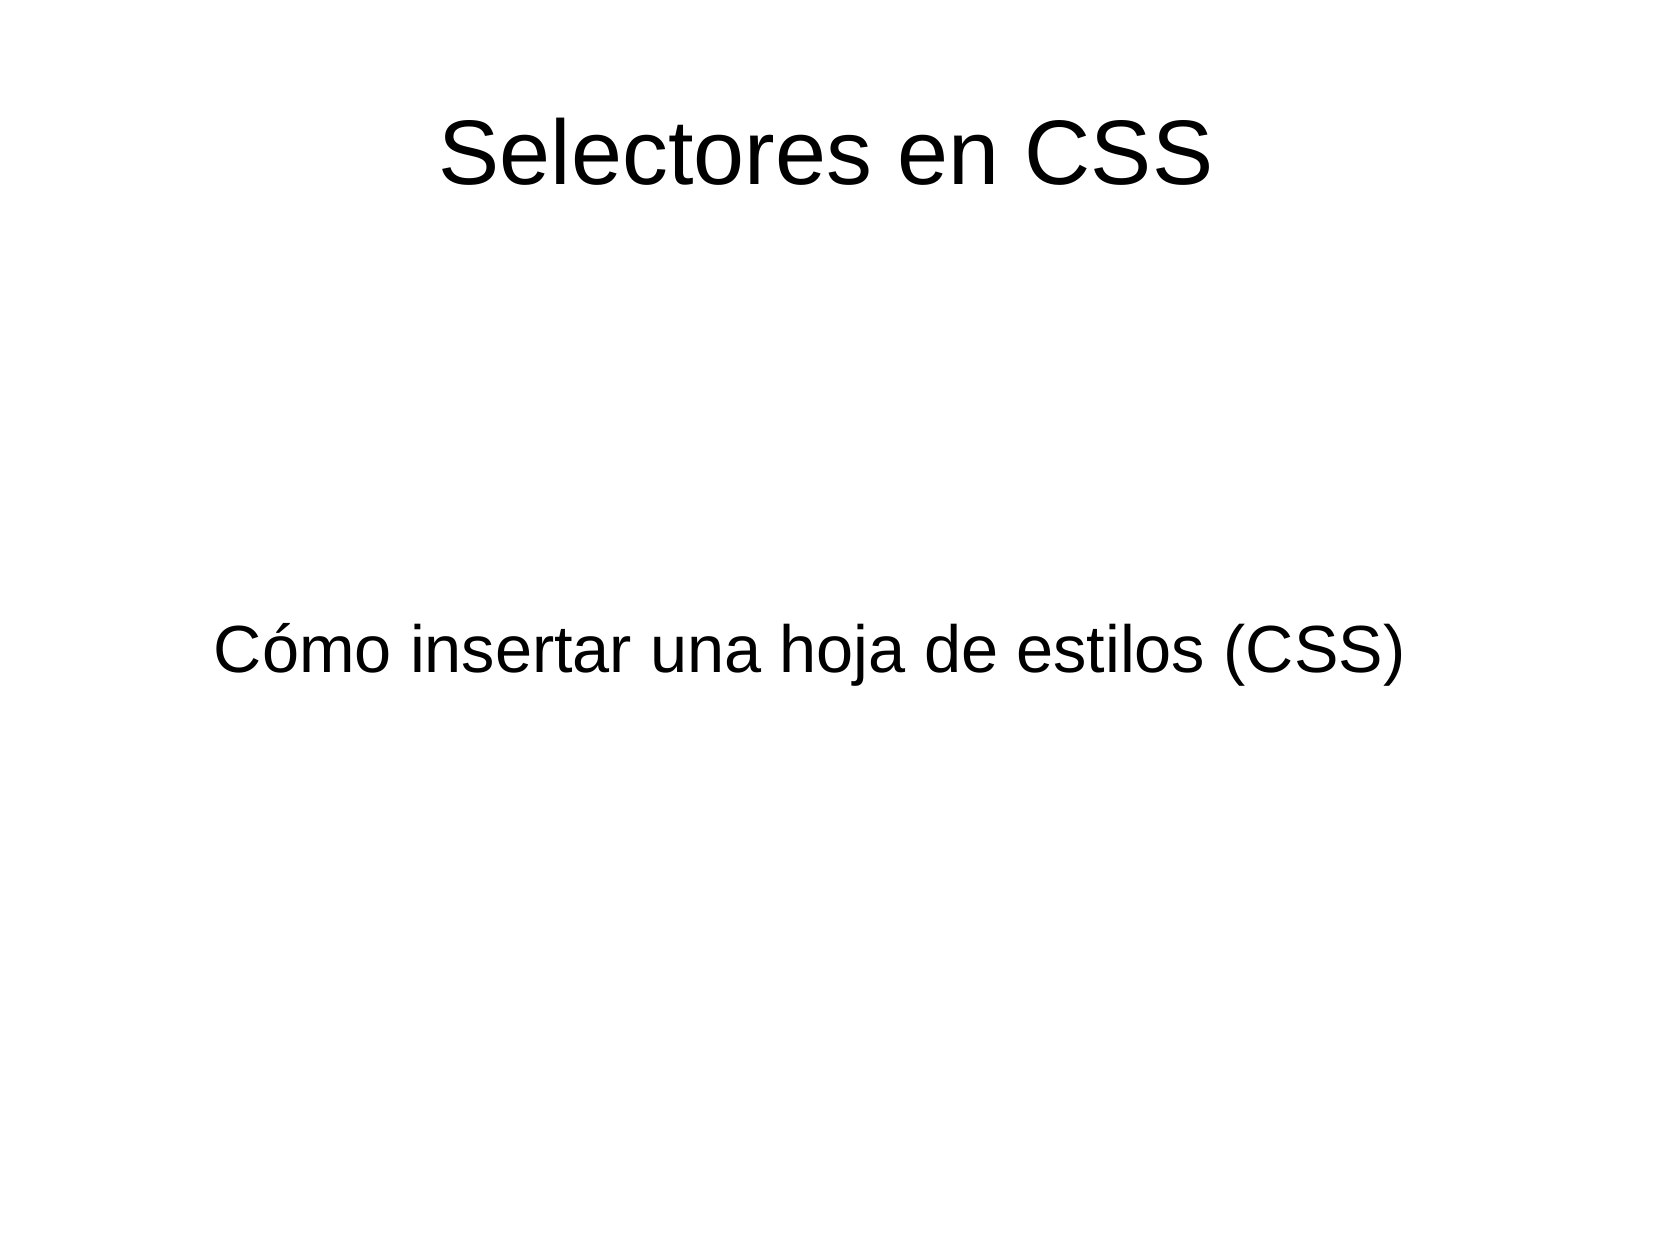

# Selectores en CSS
Cómo insertar una hoja de estilos (CSS)